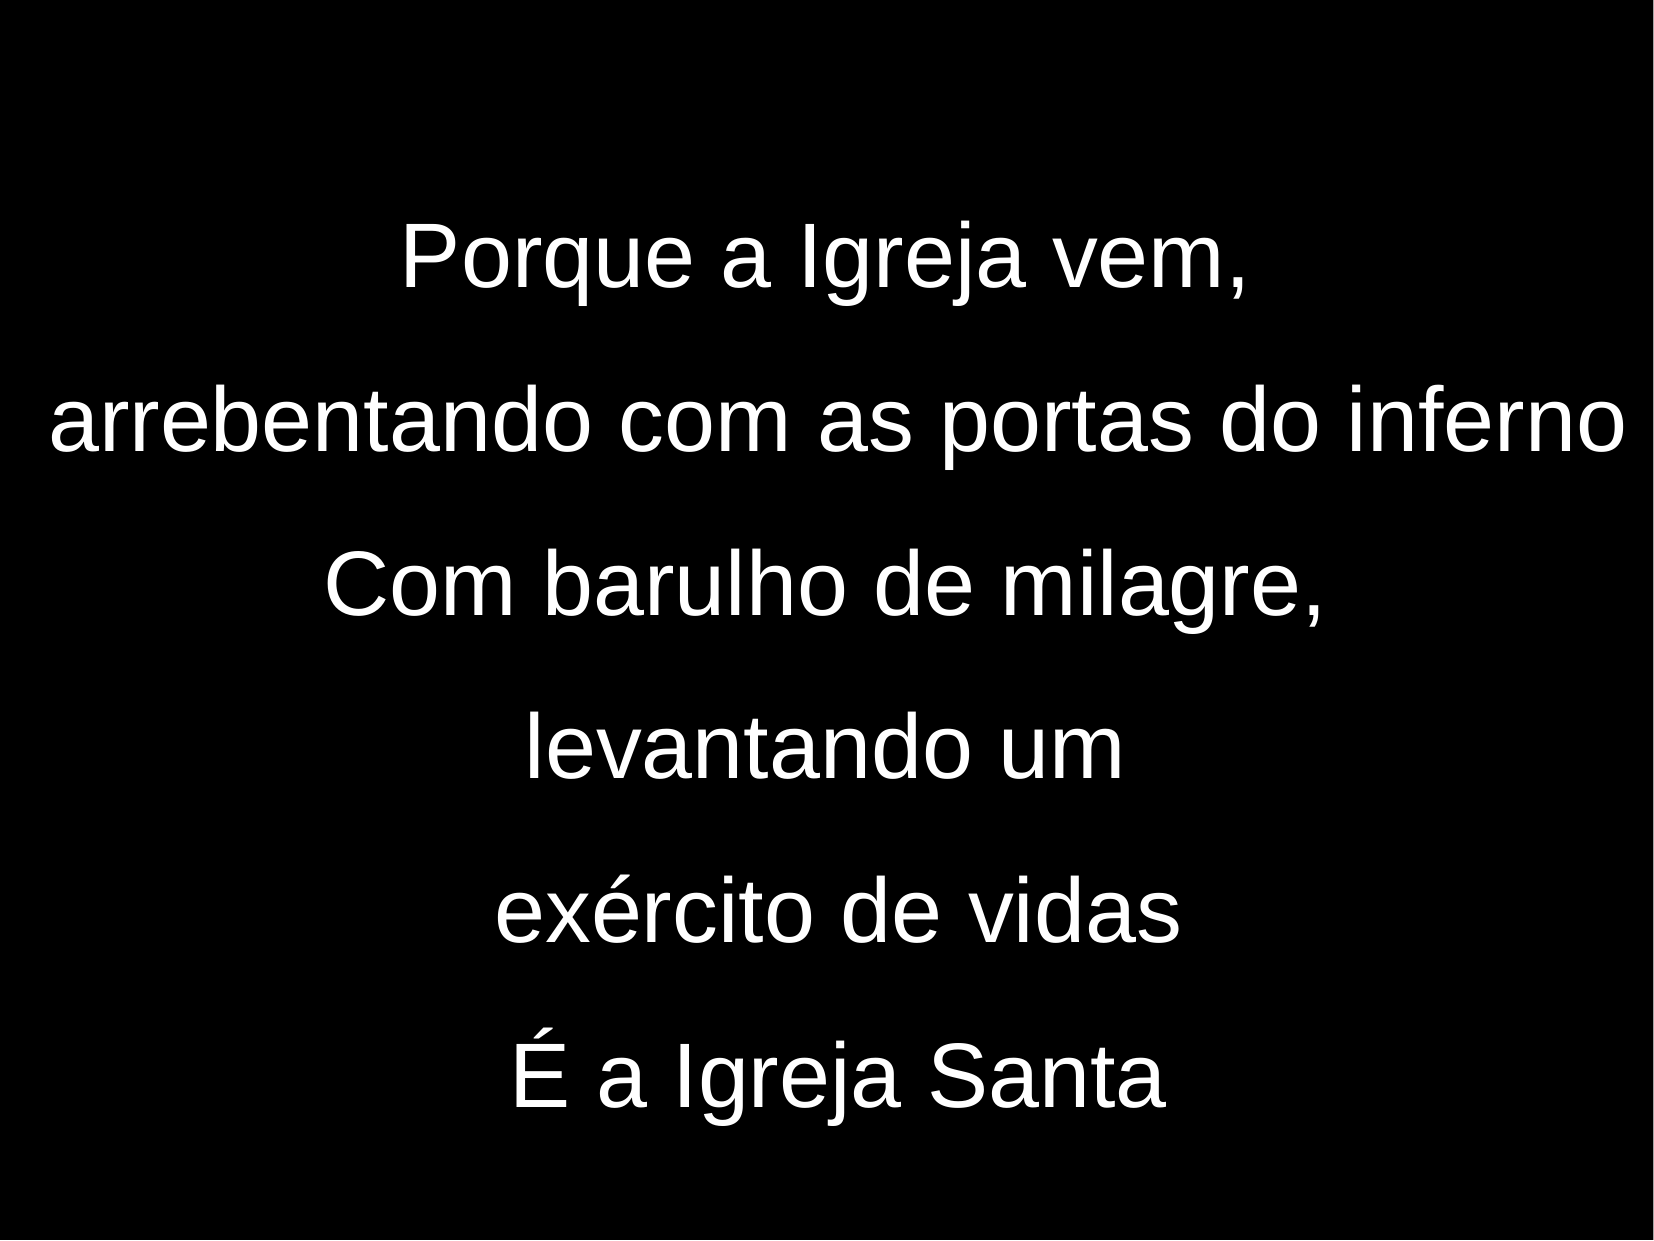

Porque a Igreja vem,
arrebentando com as portas do inferno
Com barulho de milagre,
levantando um
exército de vidas
É a Igreja Santa